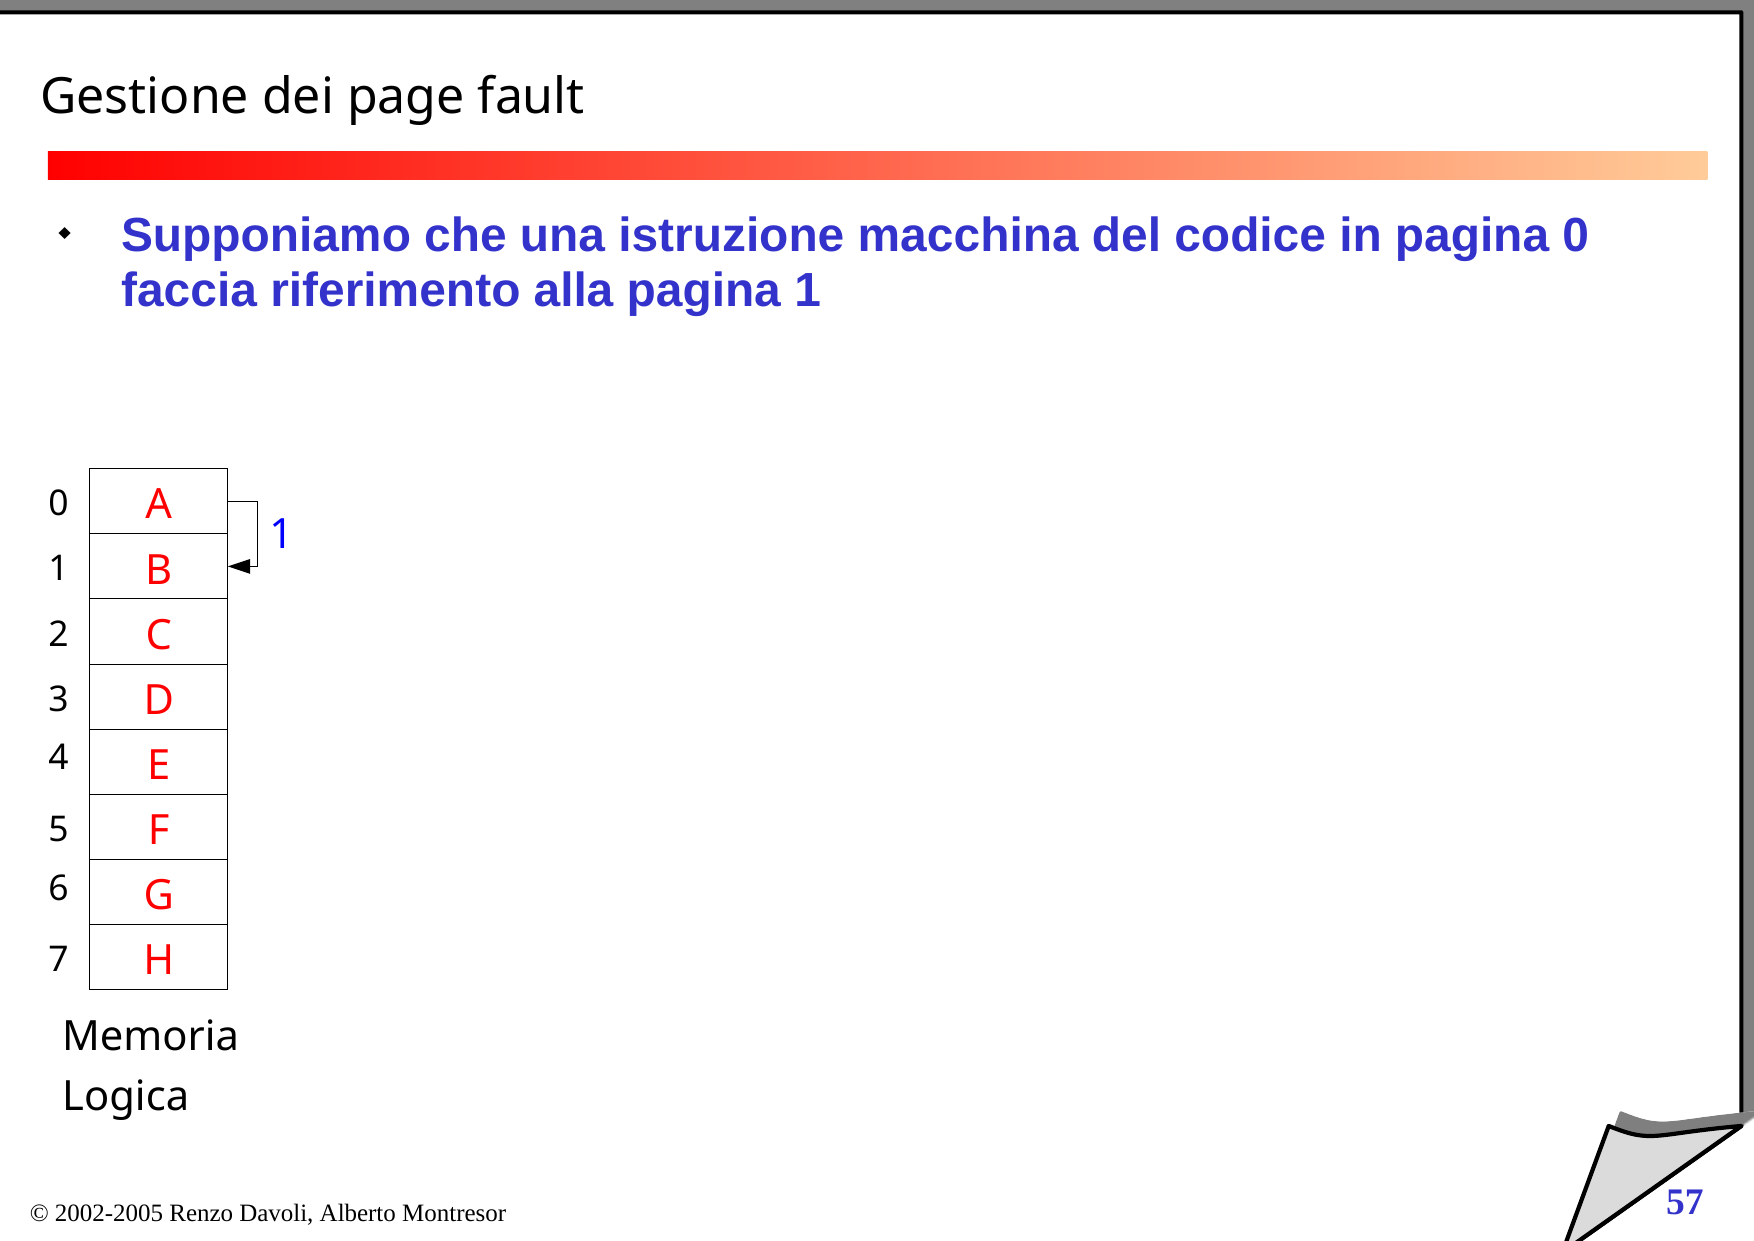

# Gestione dei page fault
Supponiamo che una istruzione macchina del codice in pagina 0 faccia riferimento alla pagina 1
A
0
1
B
1
C
2
D
3
E
4
F
5
G
6
H
7
Memoria
Logica